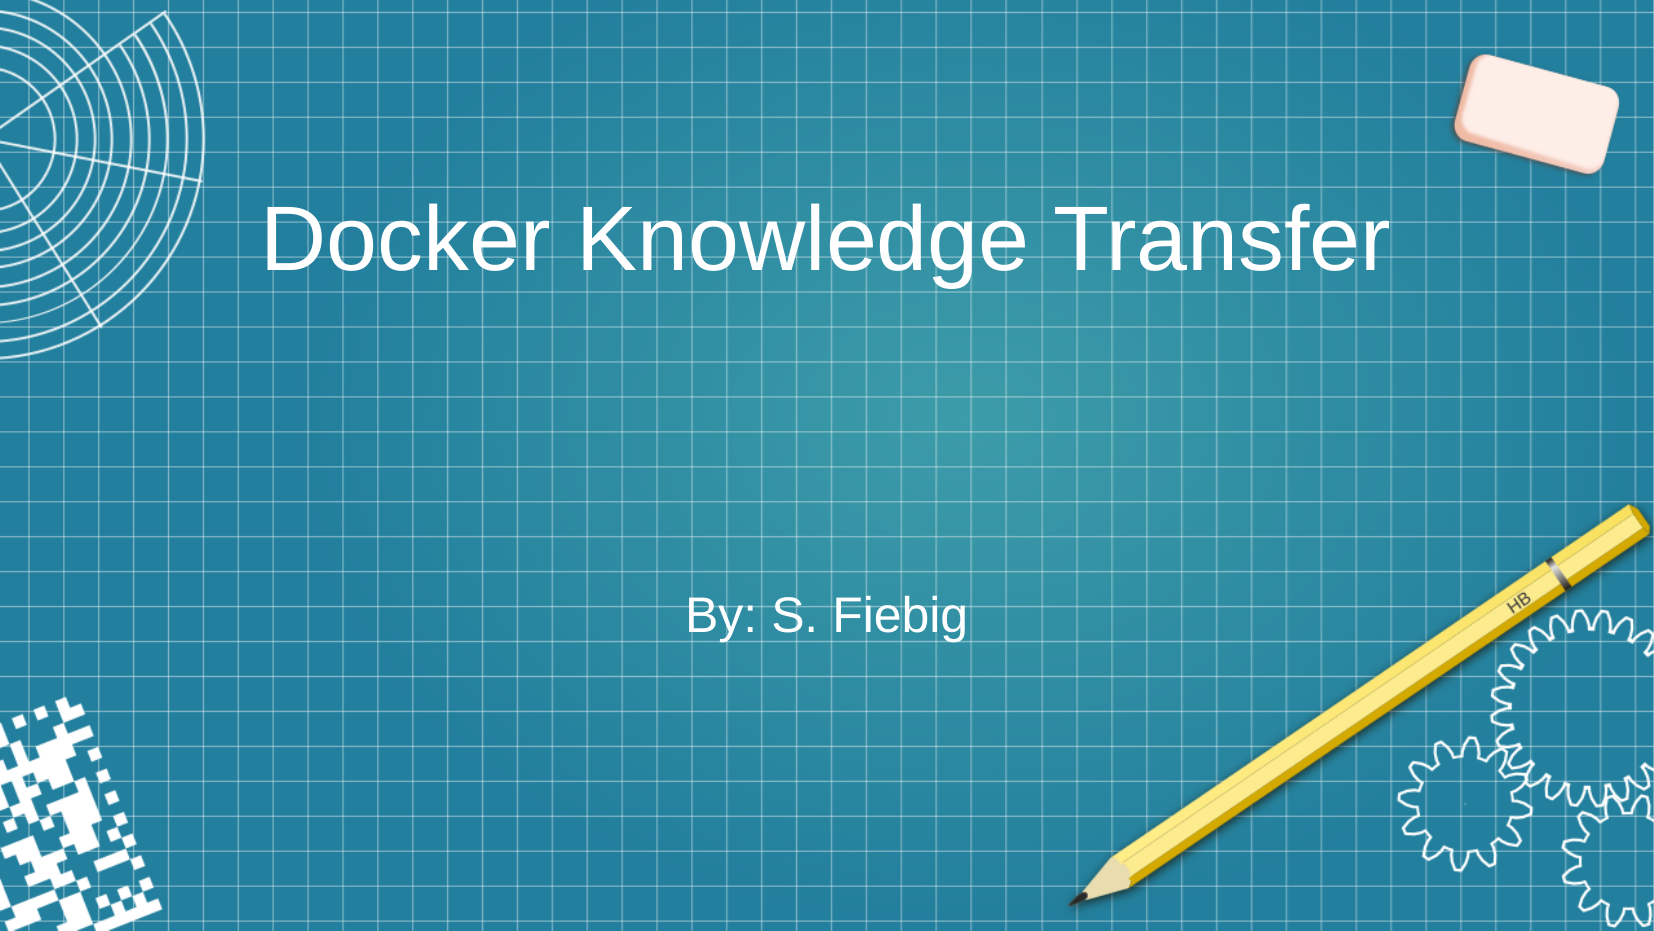

# Docker Knowledge Transfer
By: S. Fiebig